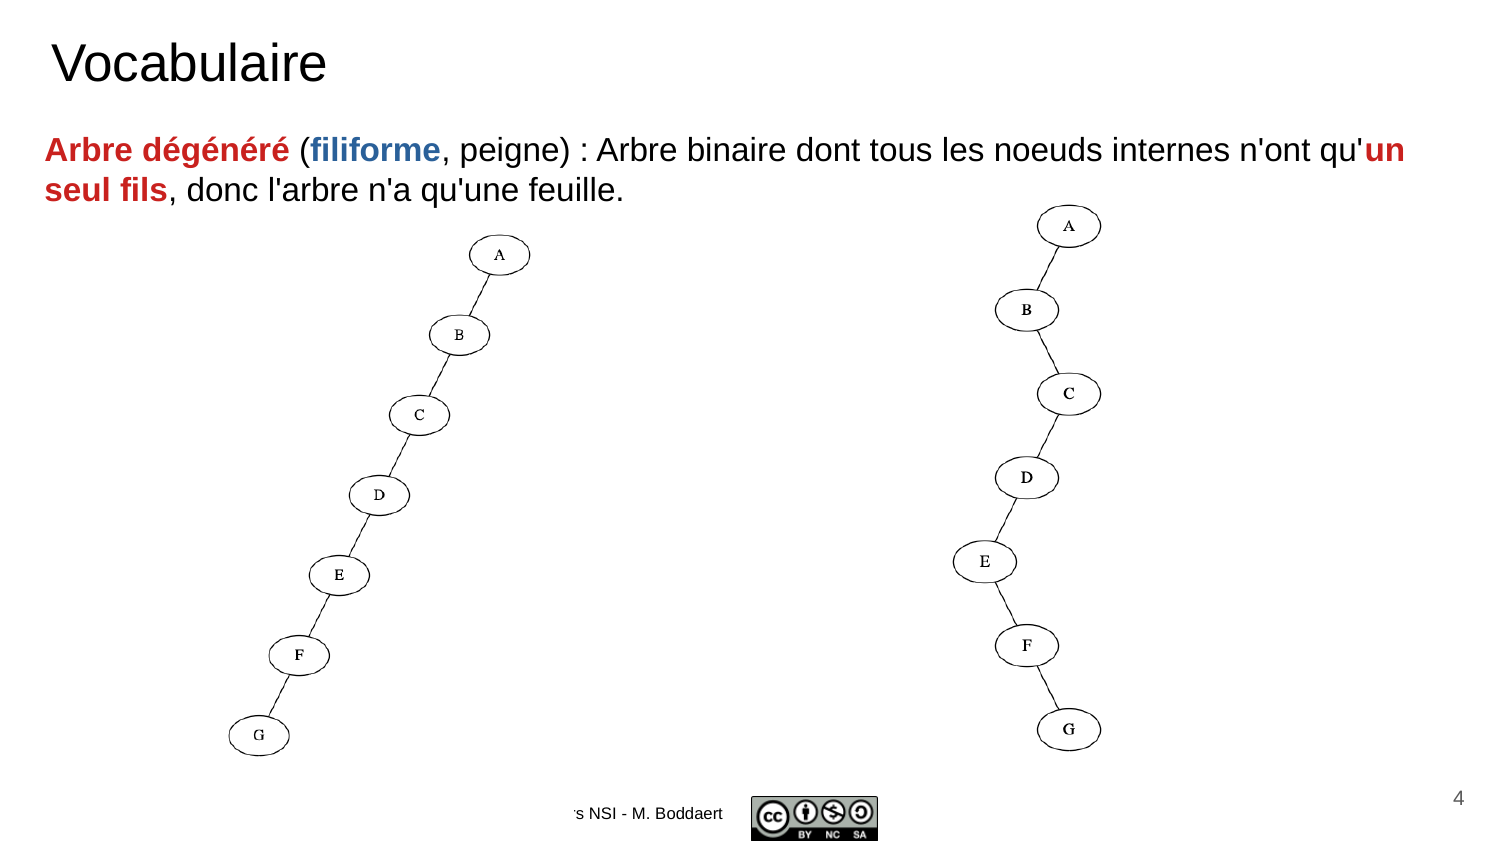

# Vocabulaire
Arbre dégénéré (filiforme, peigne) : Arbre binaire dont tous les noeuds internes n'ont qu'un seul fils, donc l'arbre n'a qu'une feuille.
4